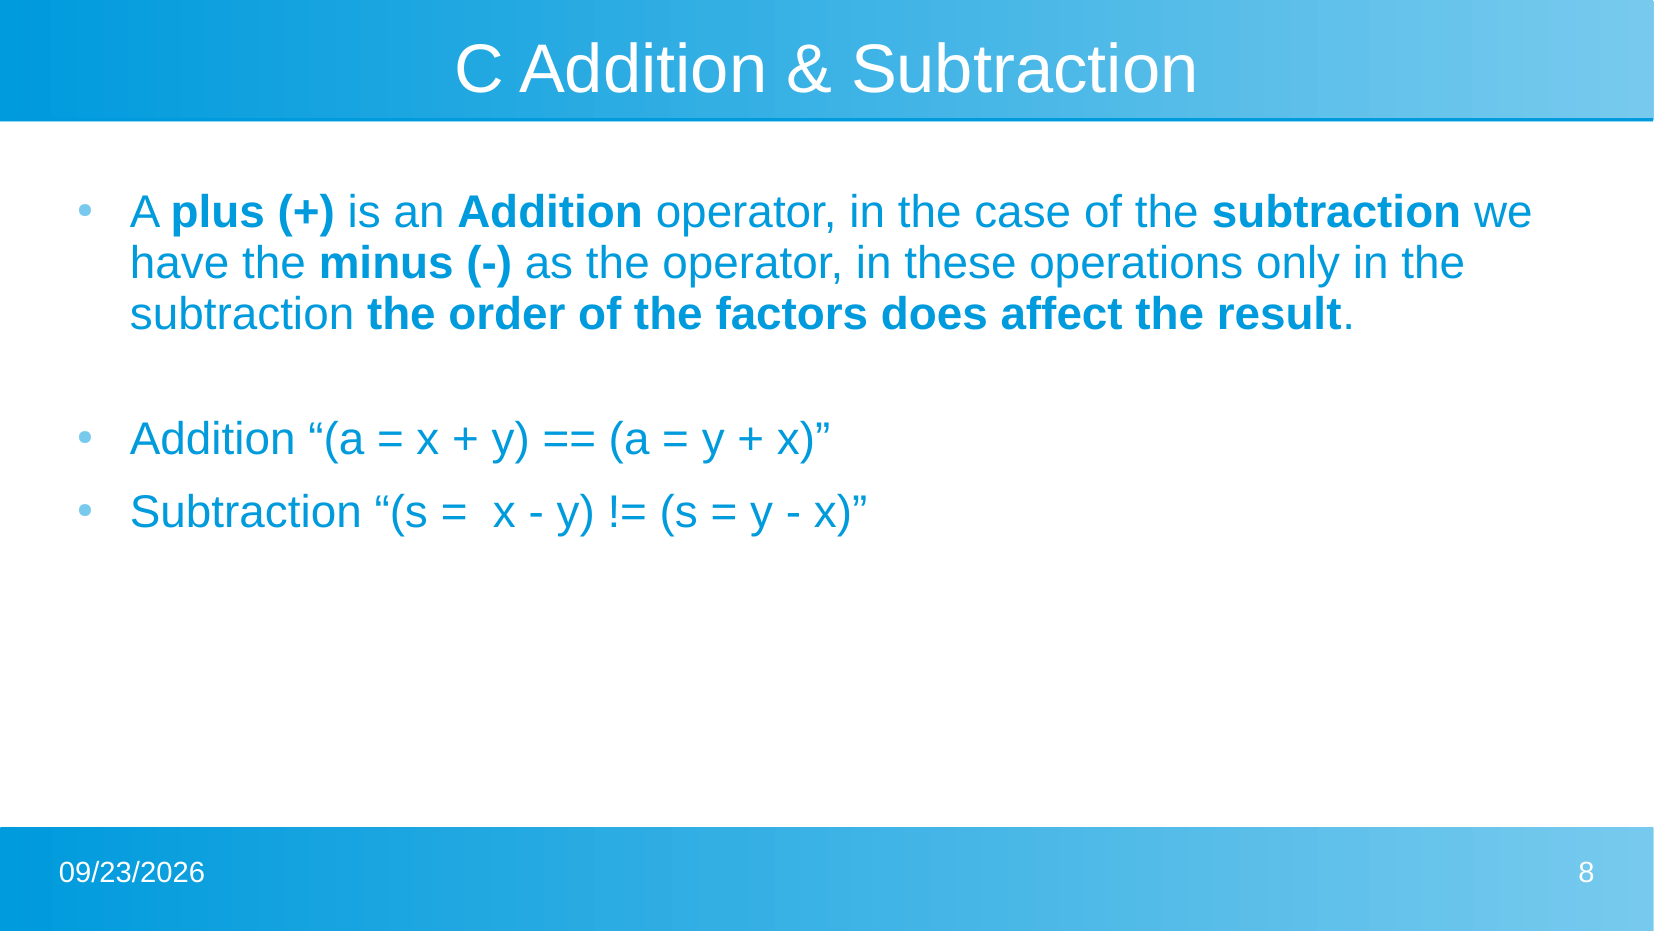

# C Addition & Subtraction
A plus (+) is an Addition operator, in the case of the subtraction we have the minus (-) as the operator, in these operations only in the subtraction the order of the factors does affect the result.
Addition “(a = x + y) == (a = y + x)”
Subtraction “(s = x - y) != (s = y - x)”
8